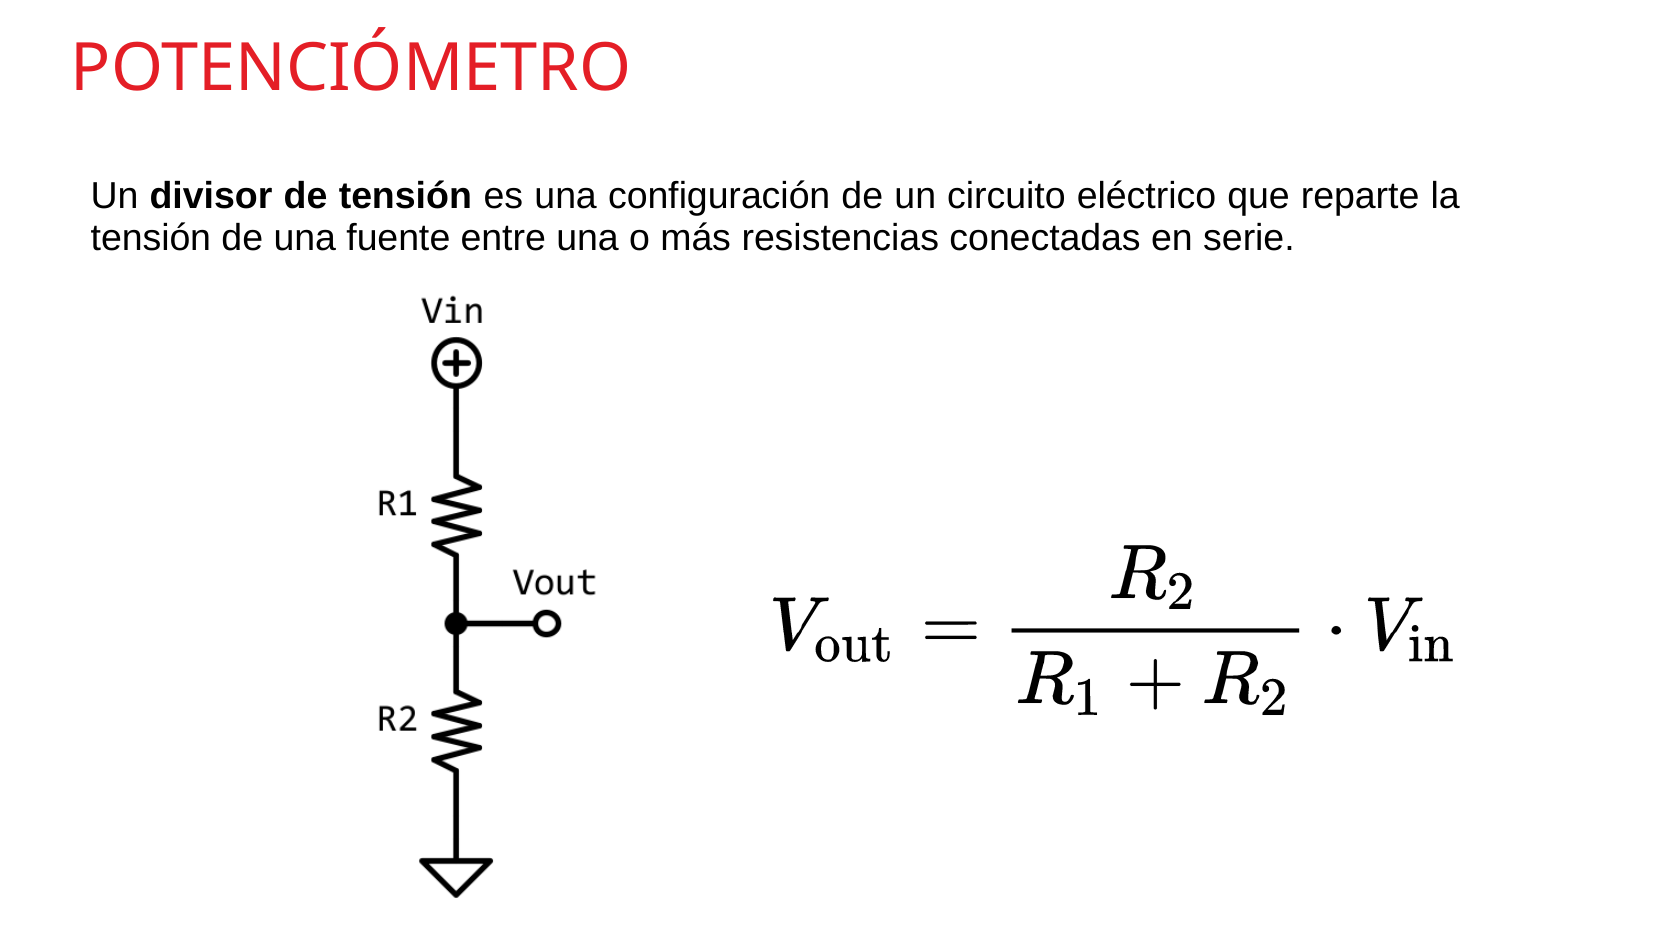

# POTENCIÓMETRO
Un divisor de tensión es una configuración de un circuito eléctrico que reparte la tensión de una fuente entre una o más resistencias conectadas en serie.